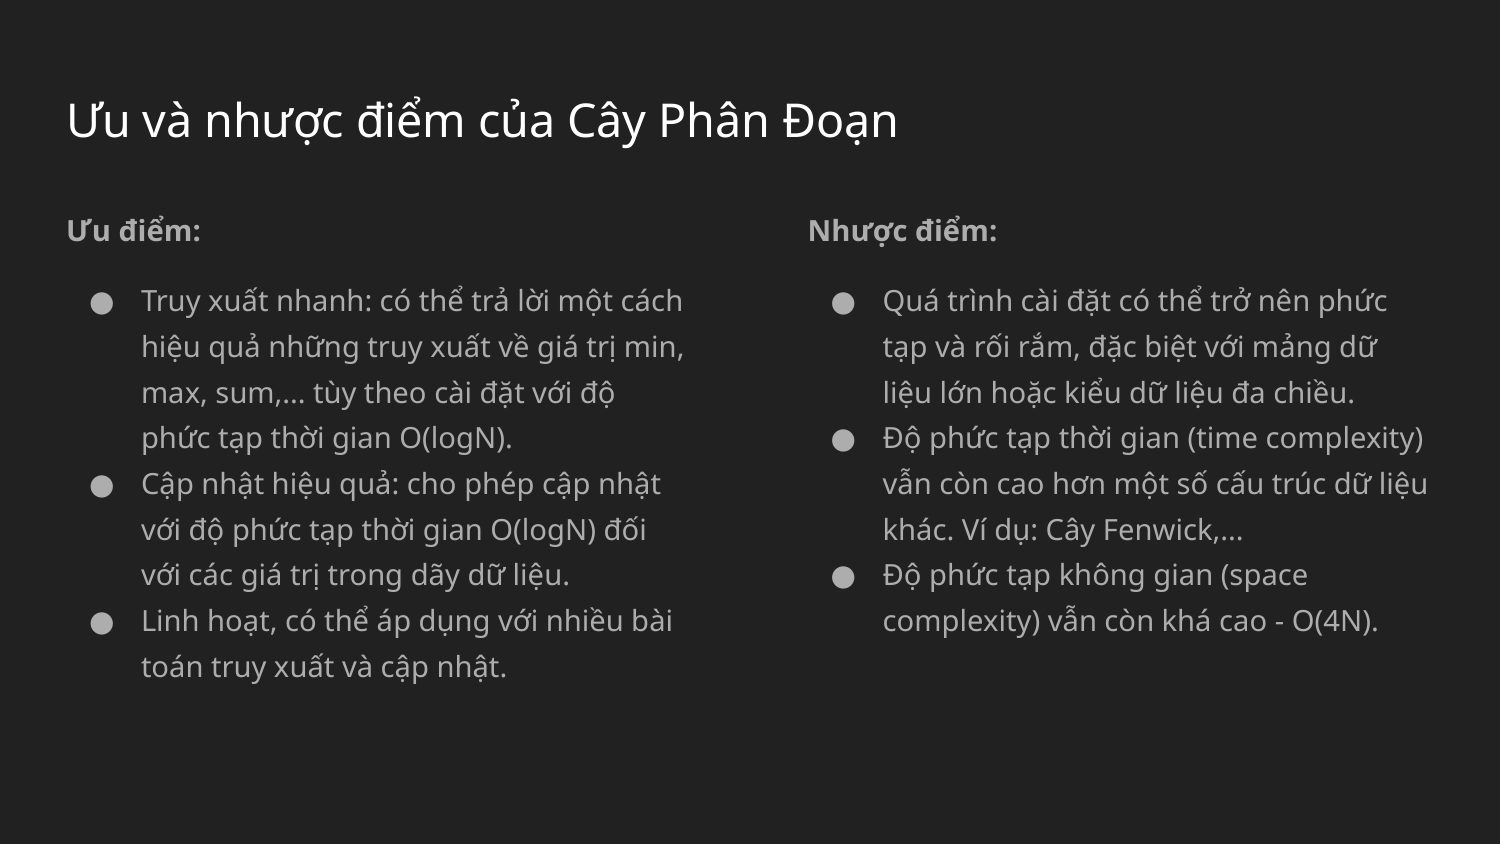

# Ưu và nhược điểm của Cây Phân Đoạn
Ưu điểm:
Truy xuất nhanh: có thể trả lời một cách hiệu quả những truy xuất về giá trị min, max, sum,... tùy theo cài đặt với độ phức tạp thời gian O(logN).
Cập nhật hiệu quả: cho phép cập nhật với độ phức tạp thời gian O(logN) đối với các giá trị trong dãy dữ liệu.
Linh hoạt, có thể áp dụng với nhiều bài toán truy xuất và cập nhật.
Nhược điểm:
Quá trình cài đặt có thể trở nên phức tạp và rối rắm, đặc biệt với mảng dữ liệu lớn hoặc kiểu dữ liệu đa chiều.
Độ phức tạp thời gian (time complexity) vẫn còn cao hơn một số cấu trúc dữ liệu khác. Ví dụ: Cây Fenwick,...
Độ phức tạp không gian (space complexity) vẫn còn khá cao - O(4N).